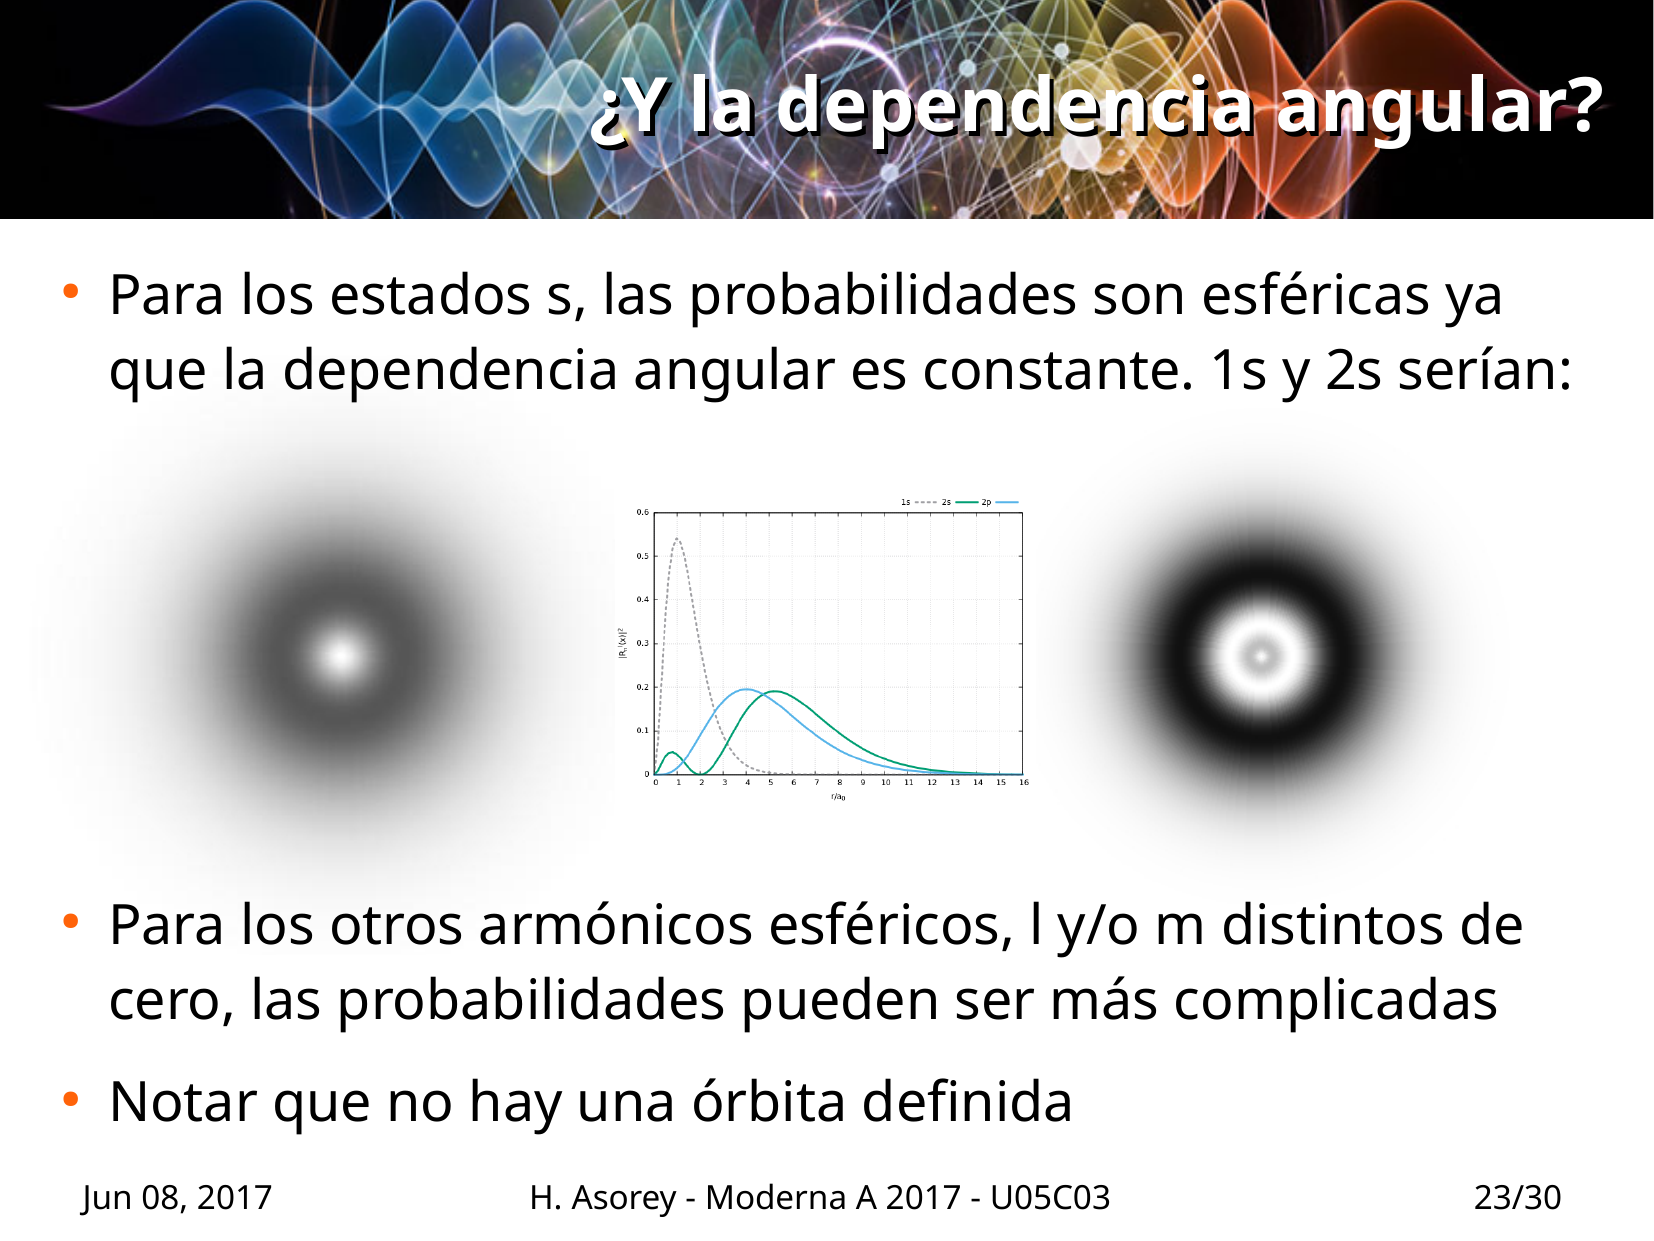

# ¿Y la dependencia angular?
Para los estados s, las probabilidades son esféricas ya que la dependencia angular es constante. 1s y 2s serían:
Para los otros armónicos esféricos, l y/o m distintos de cero, las probabilidades pueden ser más complicadas
Notar que no hay una órbita definida
Jun 08, 2017
H. Asorey - Moderna A 2017 - U05C03
23